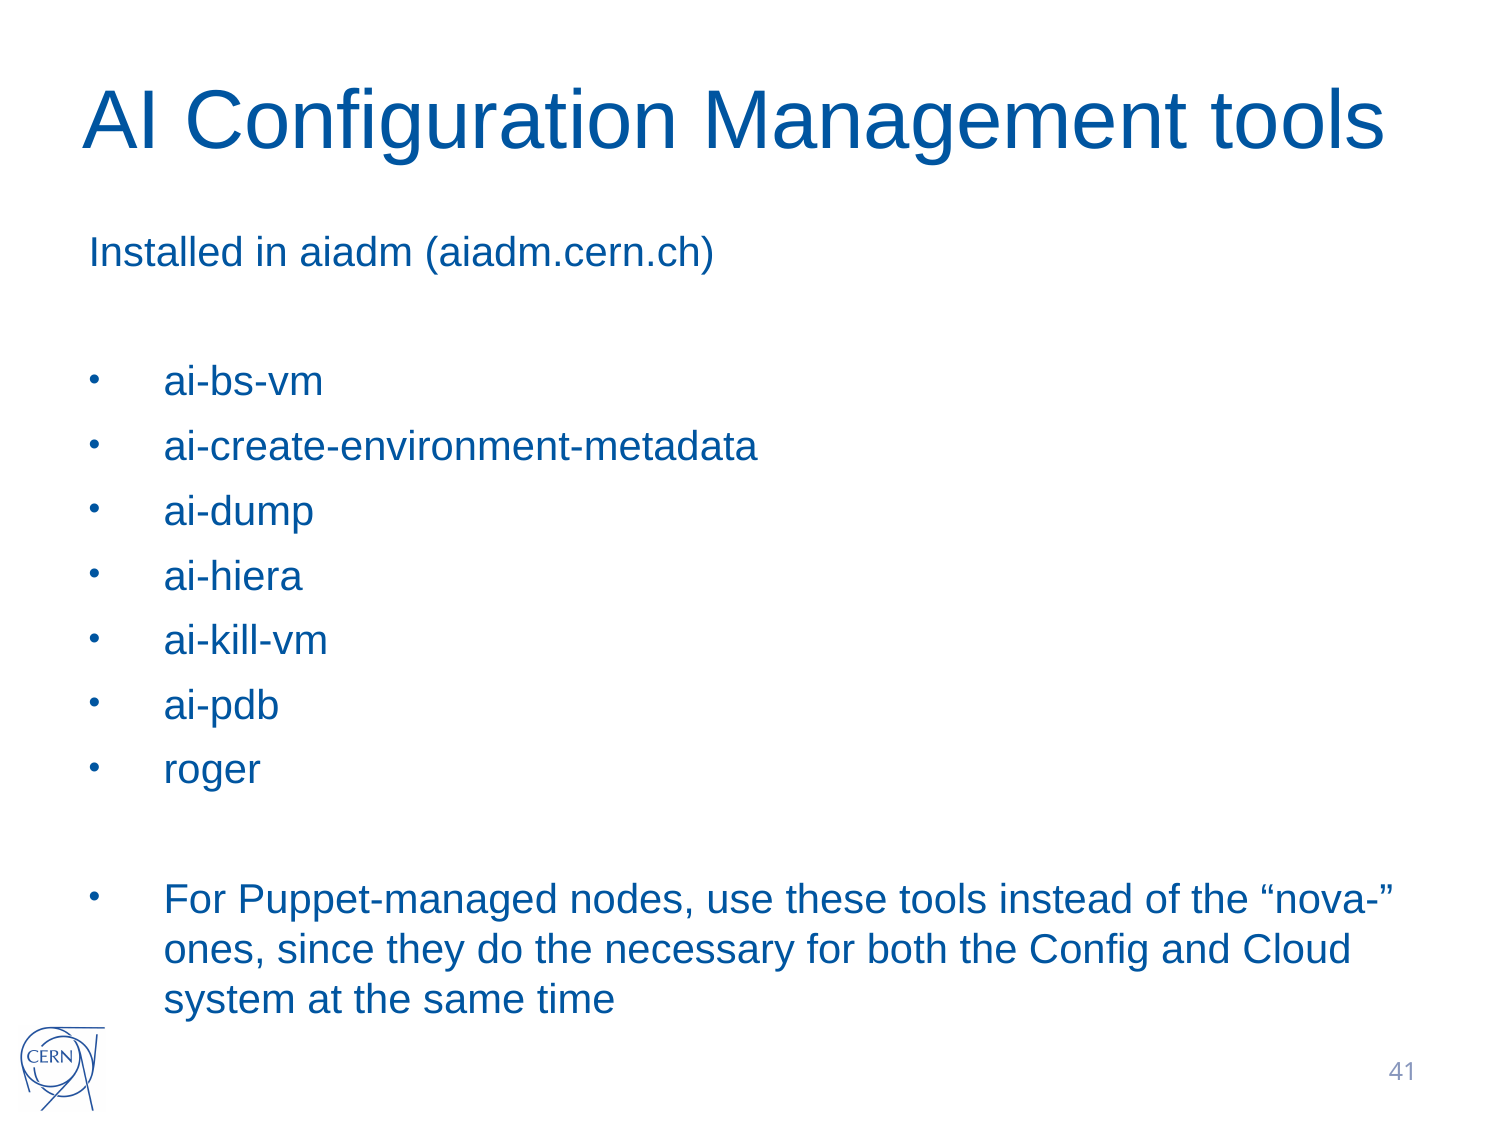

# AI Configuration Management tools
Installed in aiadm (aiadm.cern.ch)
ai-bs-vm
ai-create-environment-metadata
ai-dump
ai-hiera
ai-kill-vm
ai-pdb
roger
For Puppet-managed nodes, use these tools instead of the “nova-” ones, since they do the necessary for both the Config and Cloud system at the same time